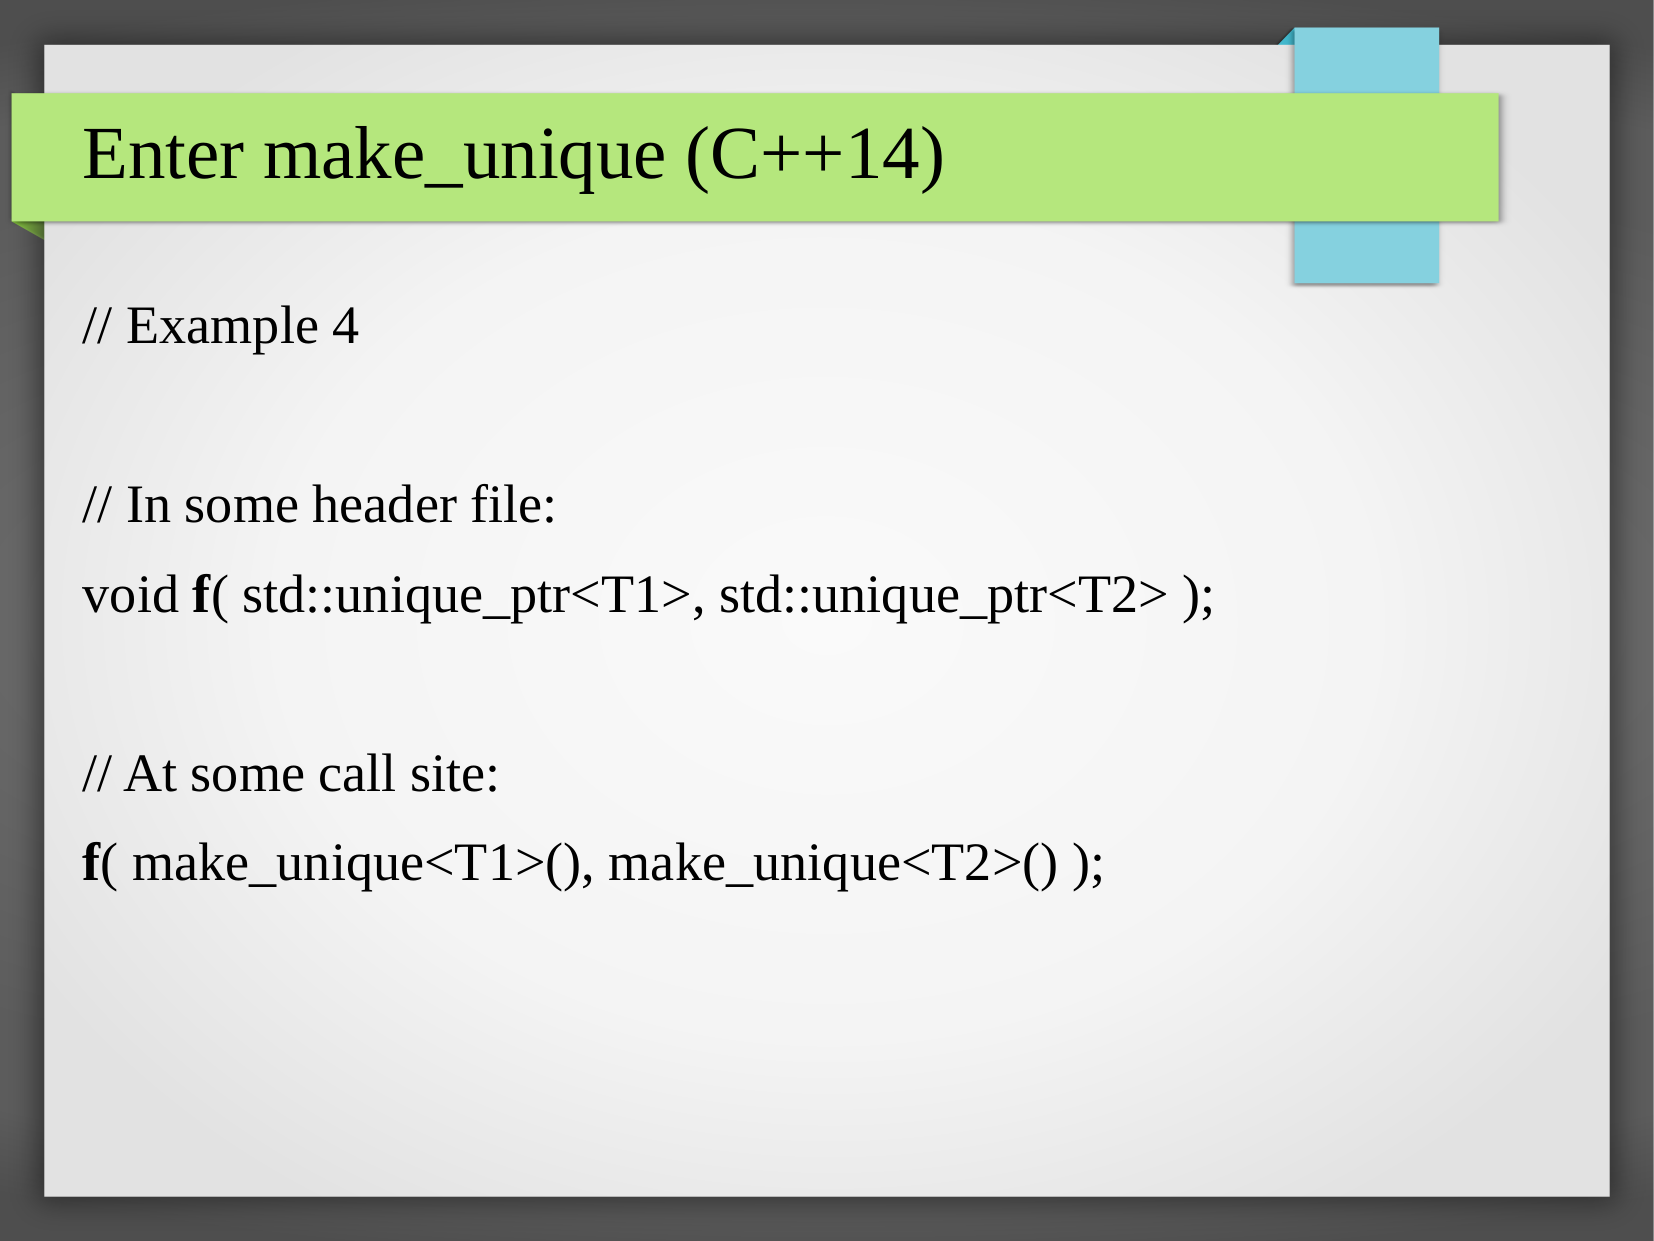

# Enter make_unique (C++14)
// Example 4
// In some header file:
void f( std::unique_ptr<T1>, std::unique_ptr<T2> );
// At some call site:
f( make_unique<T1>(), make_unique<T2>() );